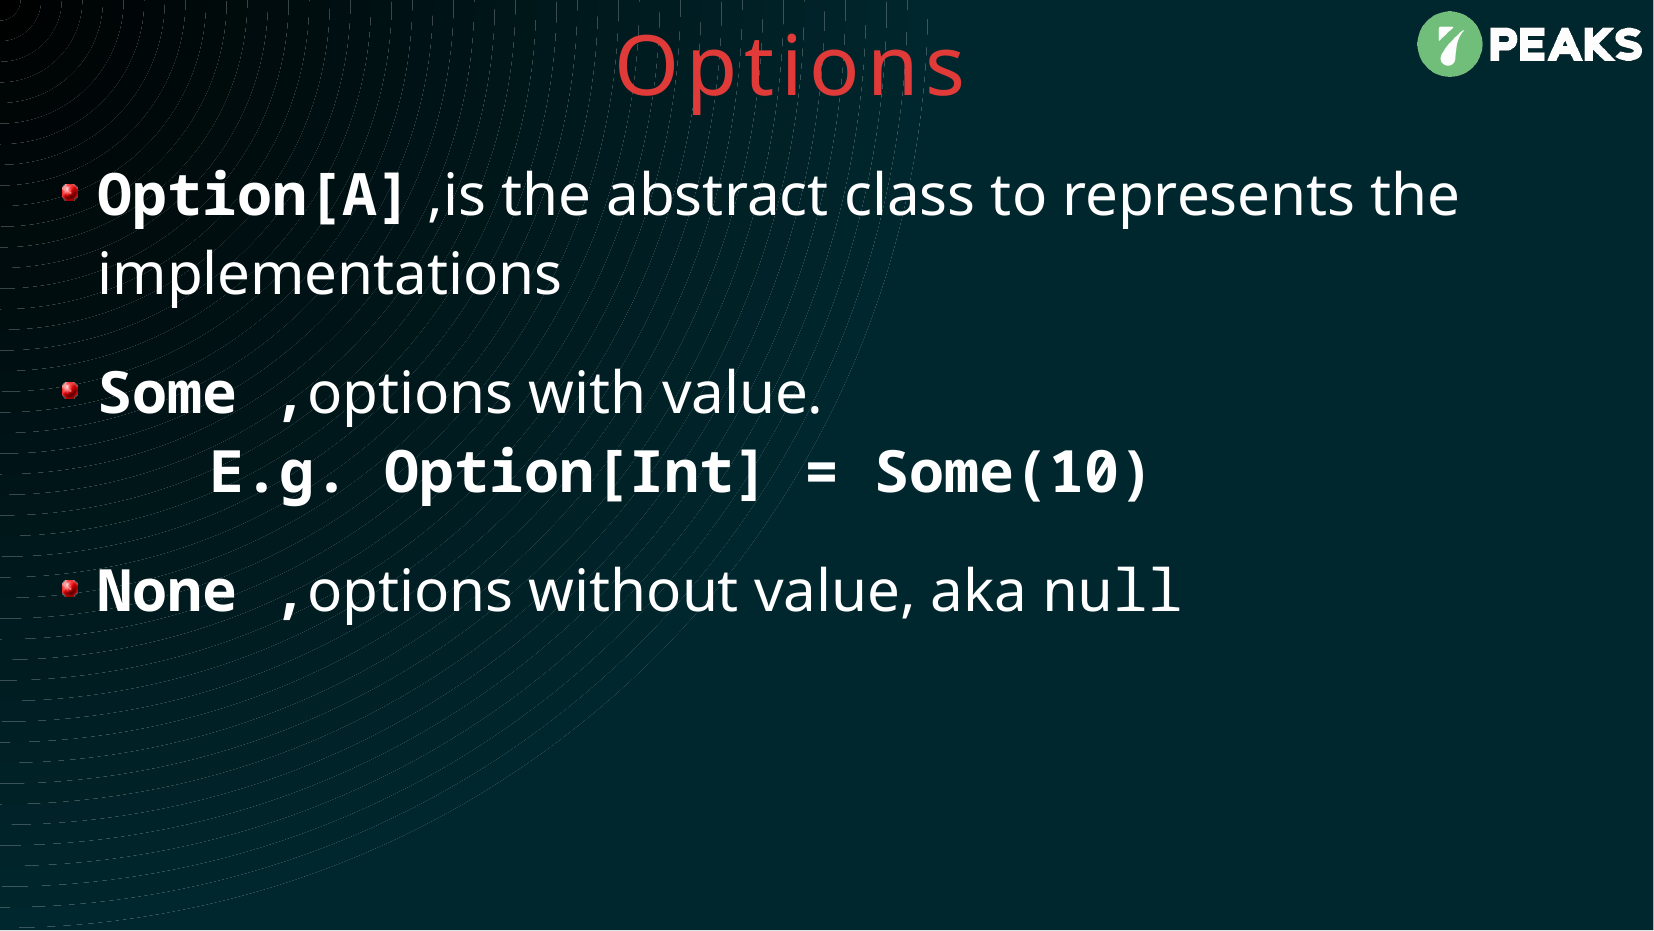

Options
Option[A] ,is the abstract class to represents the implementations
Some ,options with value.
		E.g. Option[Int] = Some(10)
None ,options without value, aka null